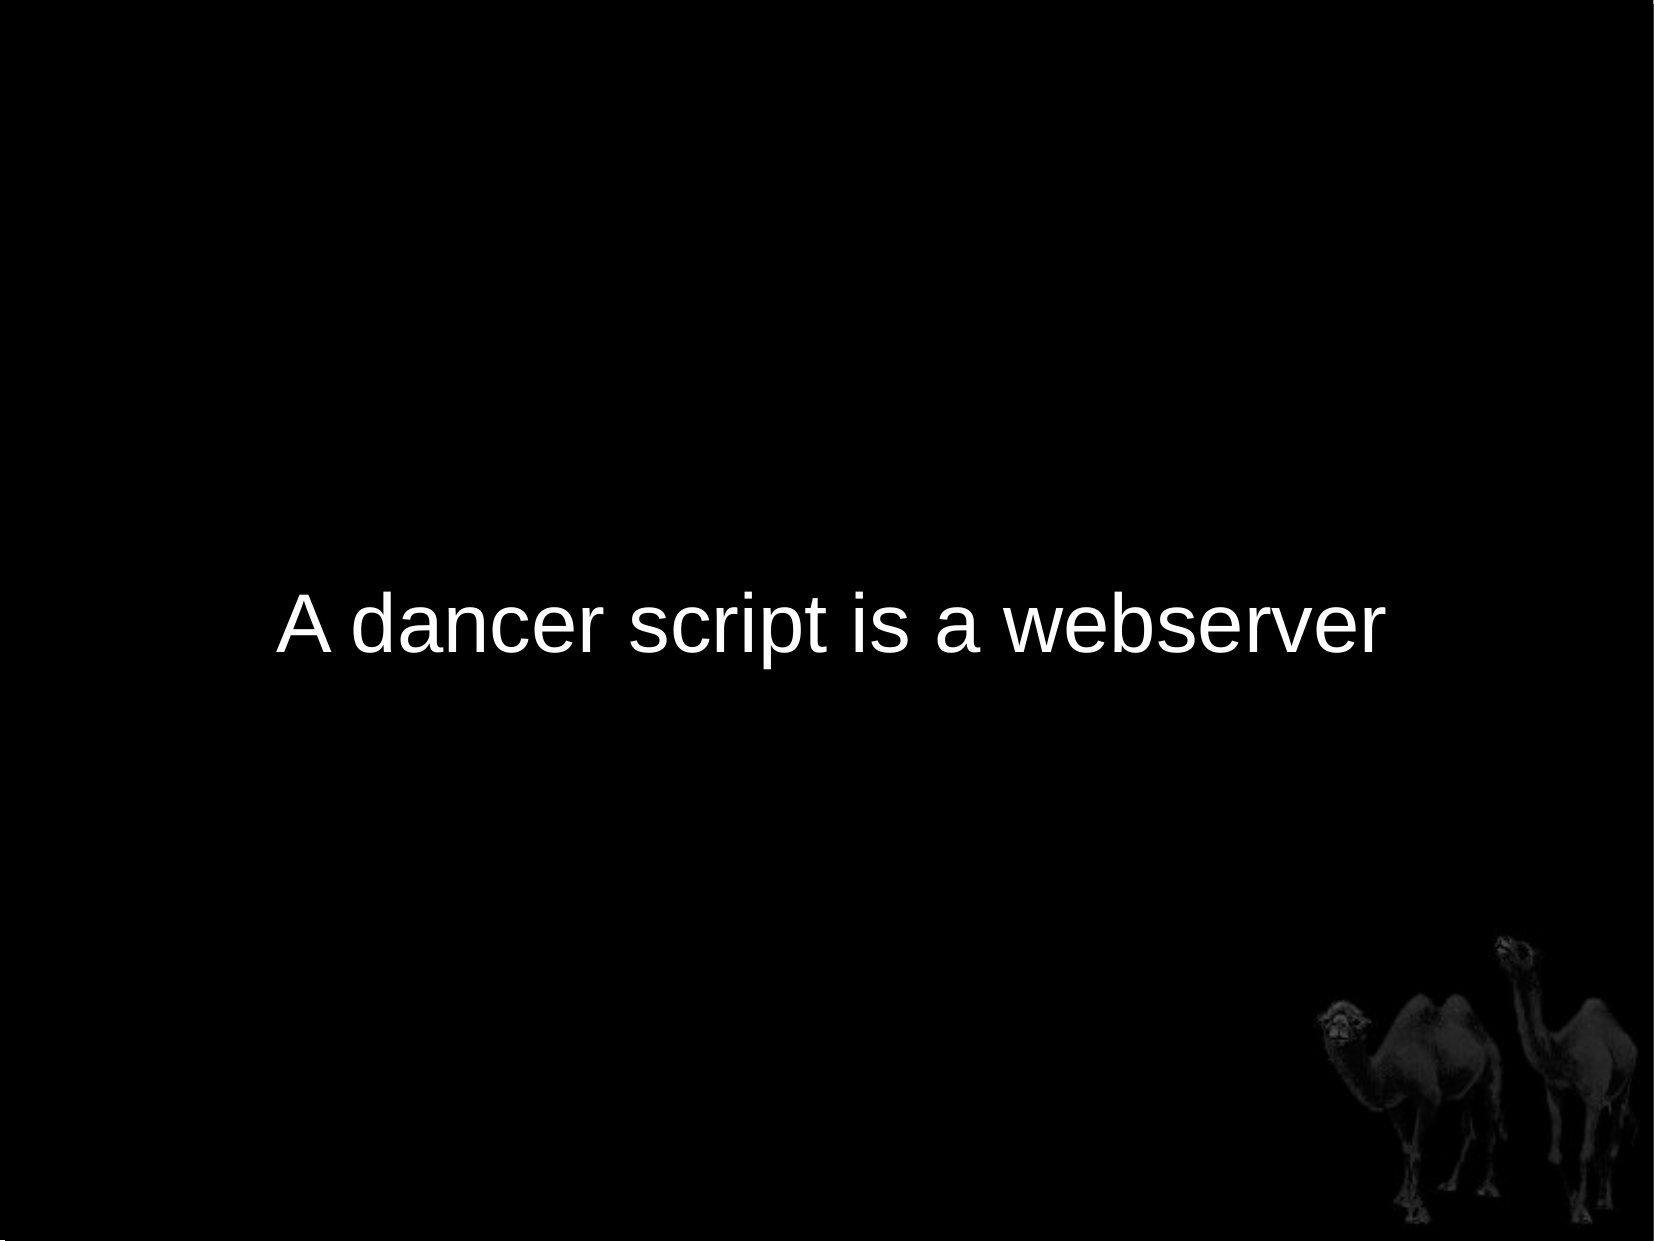

# A dancer script is a webserver